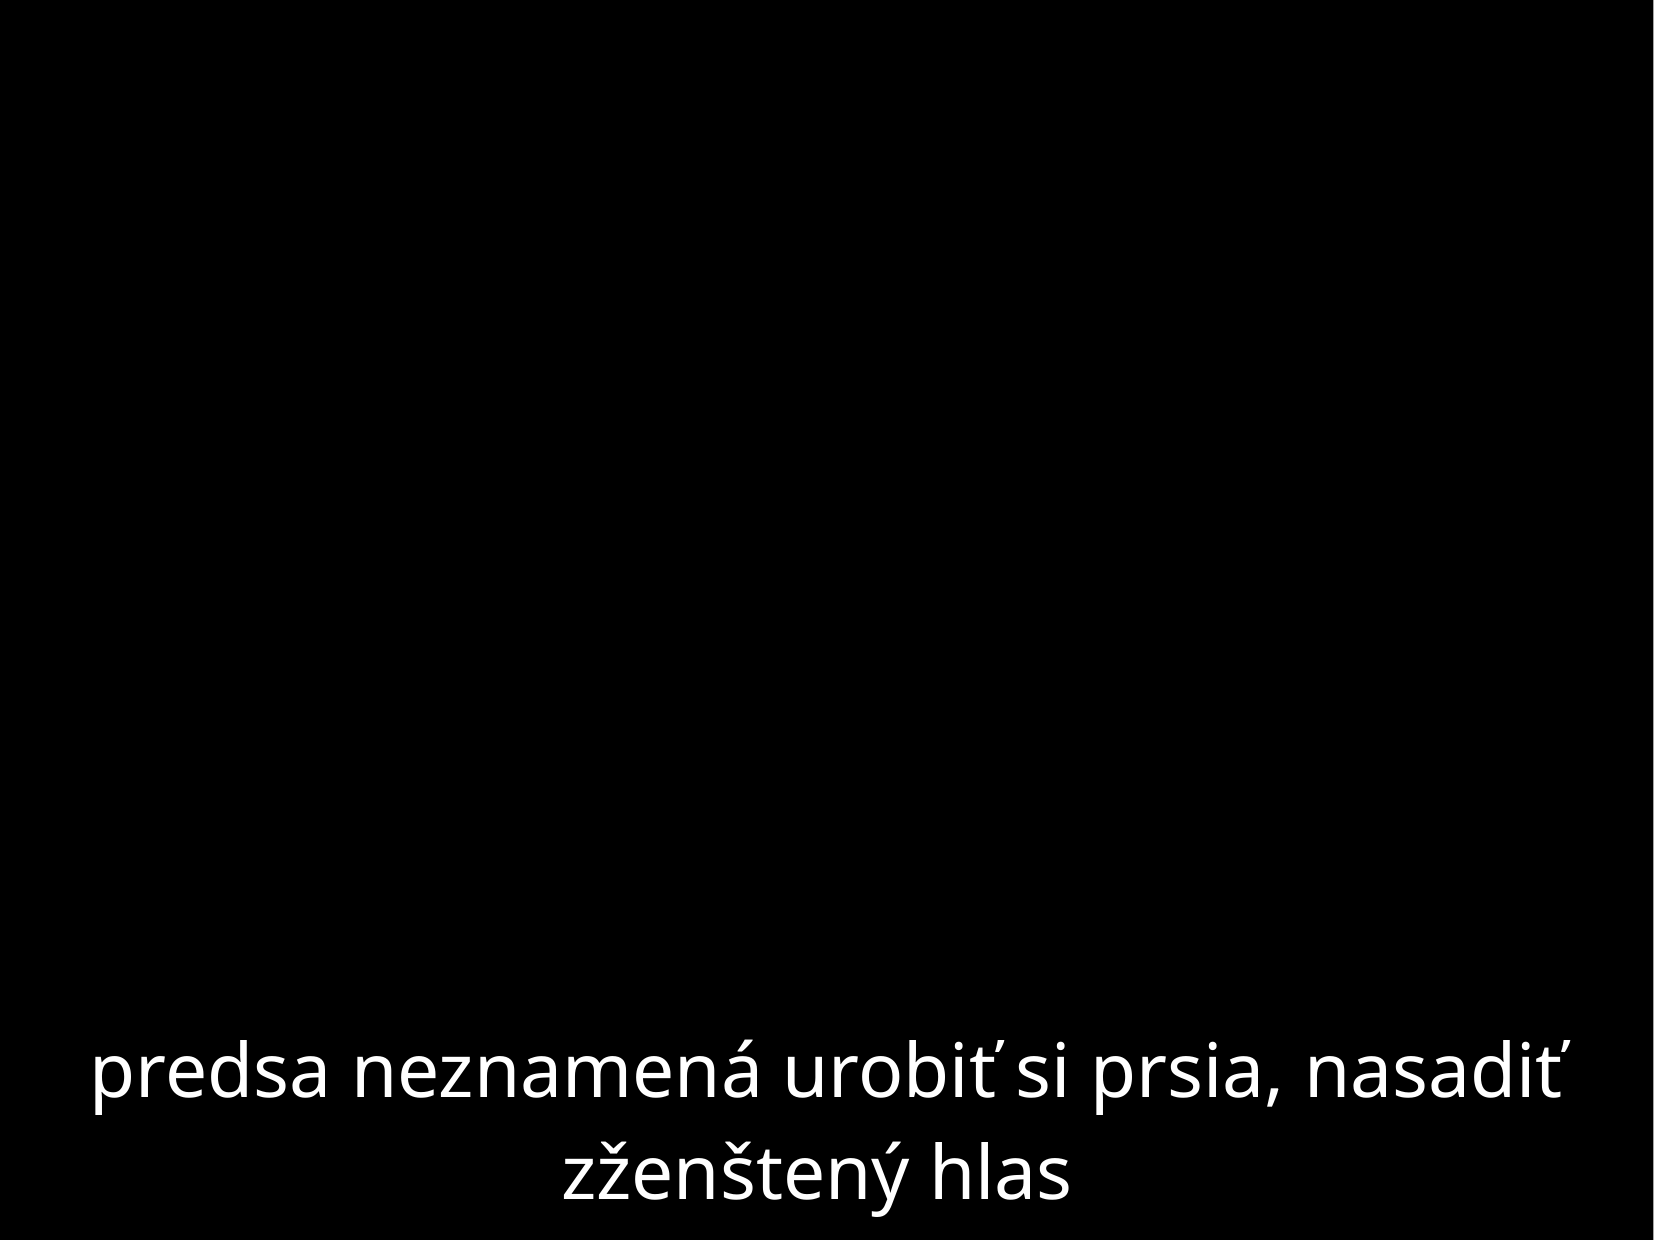

# predsa neznamená urobiť si prsia, nasadiť zženštený hlas